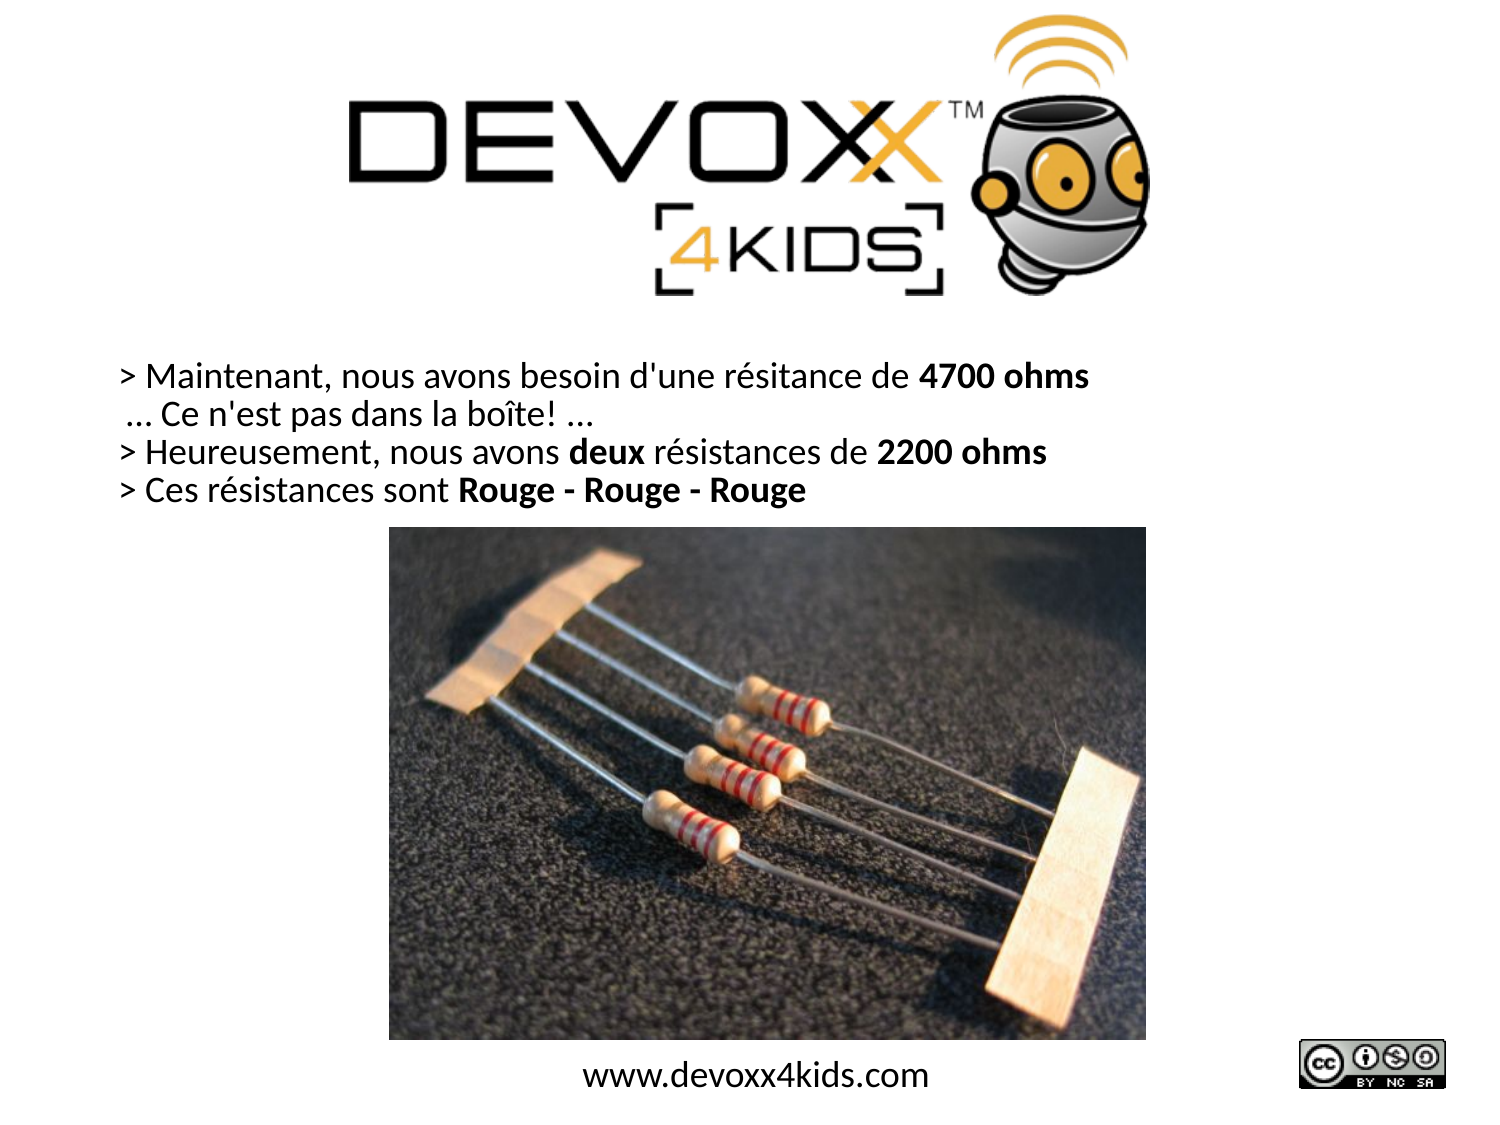

# > Maintenant, nous avons besoin d'une résitance de 4700 ohms … Ce n'est pas dans la boîte! ... > Heureusement, nous avons deux résistances de 2200 ohms > Ces résistances sont Rouge - Rouge - Rouge